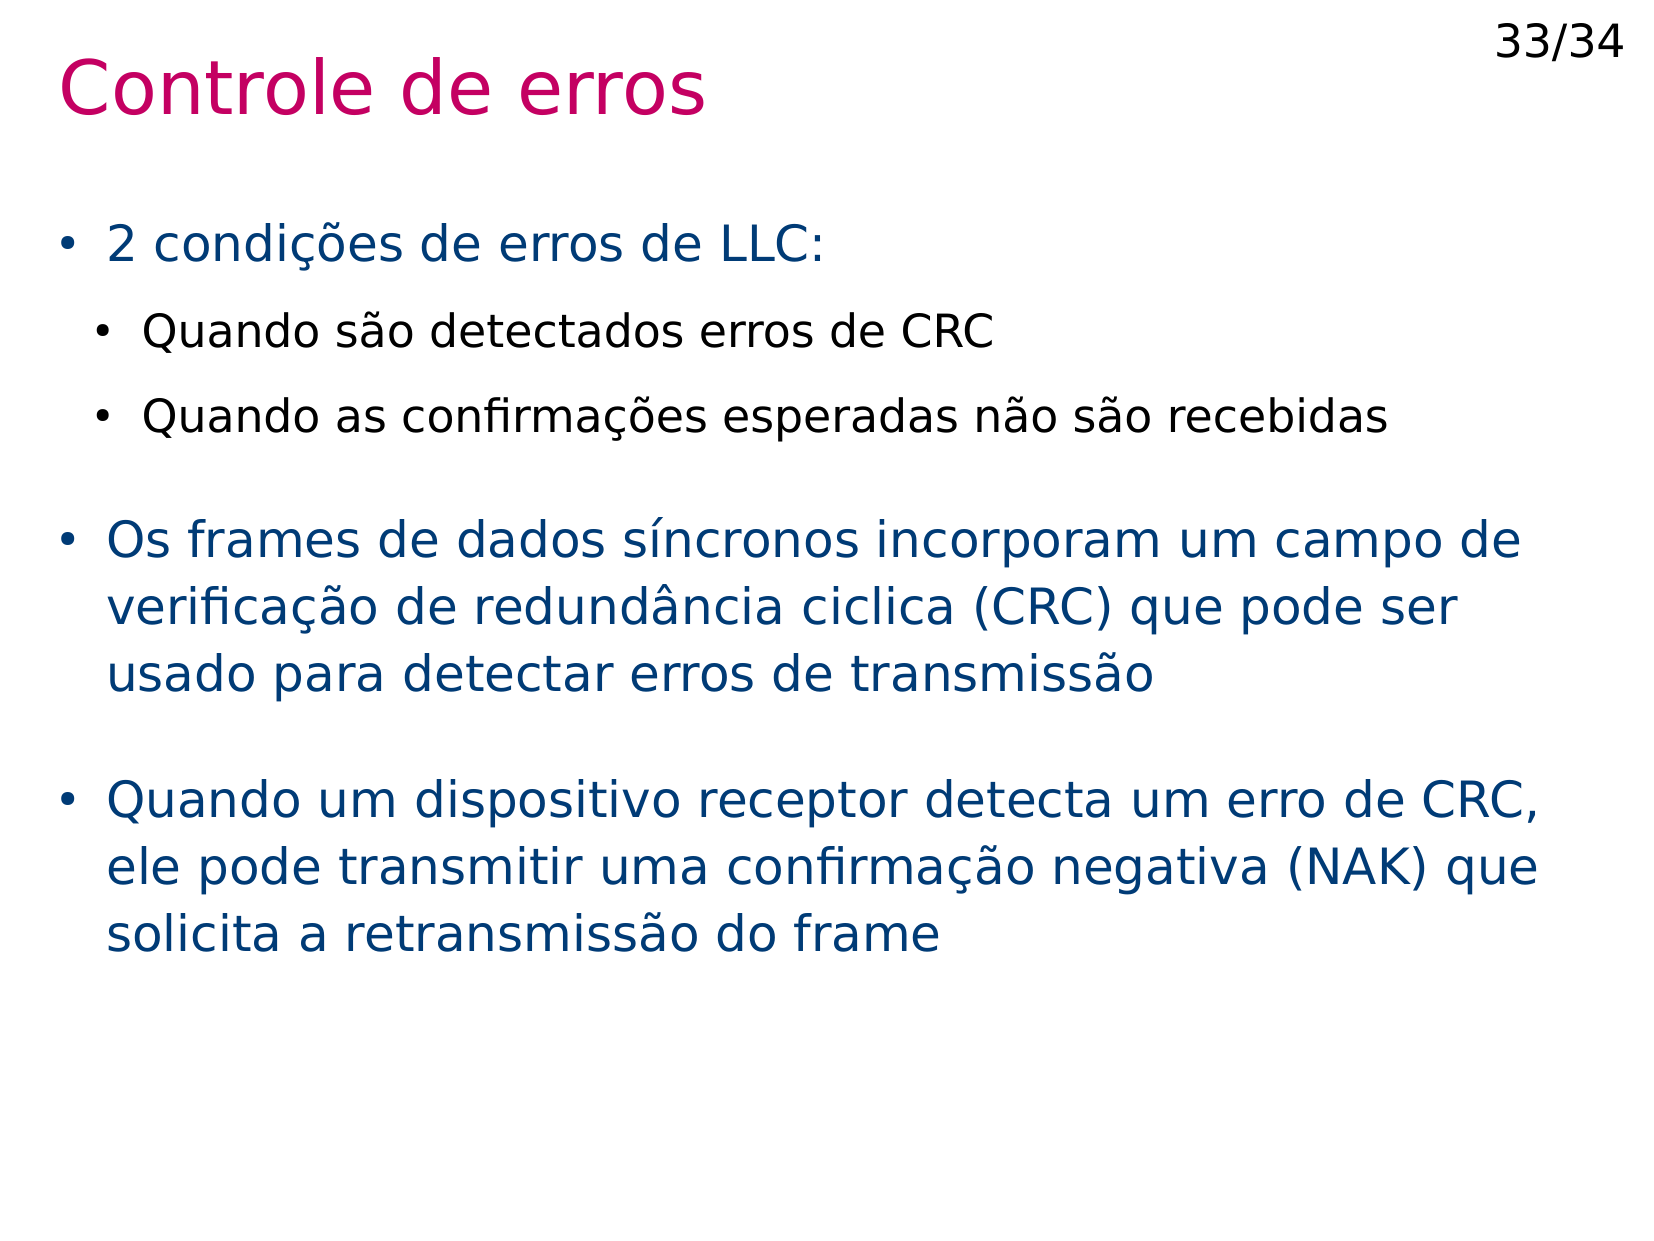

33
# Controle de erros
2 condições de erros de LLC:
Quando são detectados erros de CRC
Quando as confirmações esperadas não são recebidas
Os frames de dados síncronos incorporam um campo de verificação de redundância ciclica (CRC) que pode ser usado para detectar erros de transmissão
Quando um dispositivo receptor detecta um erro de CRC, ele pode transmitir uma confirmação negativa (NAK) que solicita a retransmissão do frame